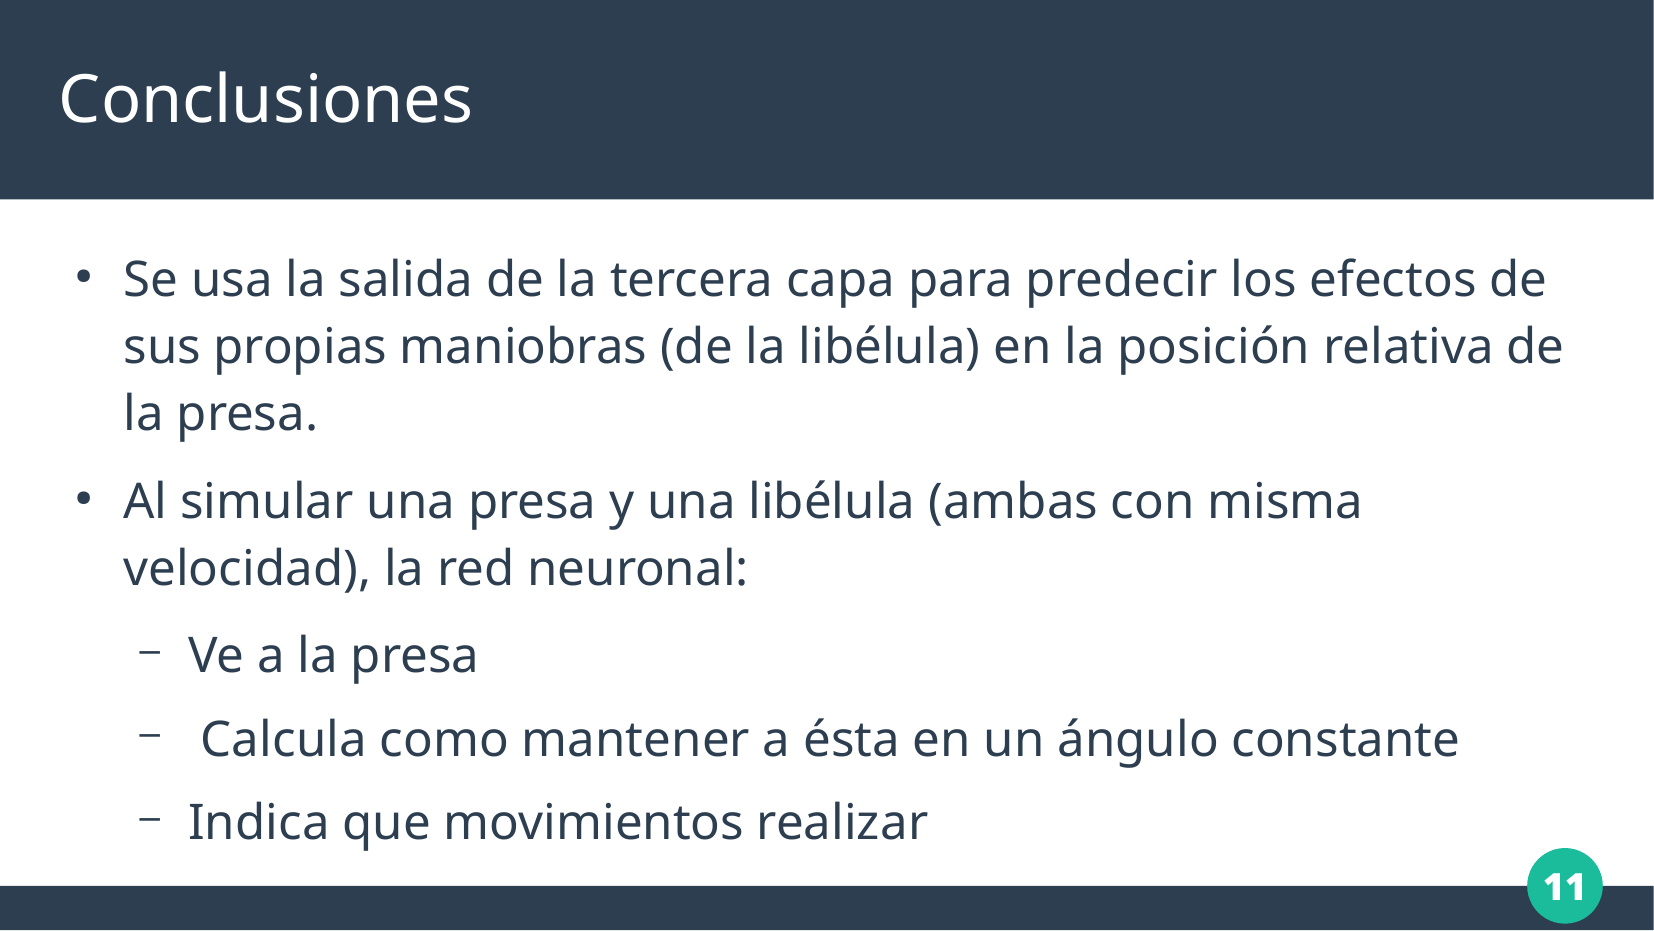

# Conclusiones
Se usa la salida de la tercera capa para predecir los efectos de sus propias maniobras (de la libélula) en la posición relativa de la presa.
Al simular una presa y una libélula (ambas con misma velocidad), la red neuronal:
Ve a la presa
 Calcula como mantener a ésta en un ángulo constante
Indica que movimientos realizar